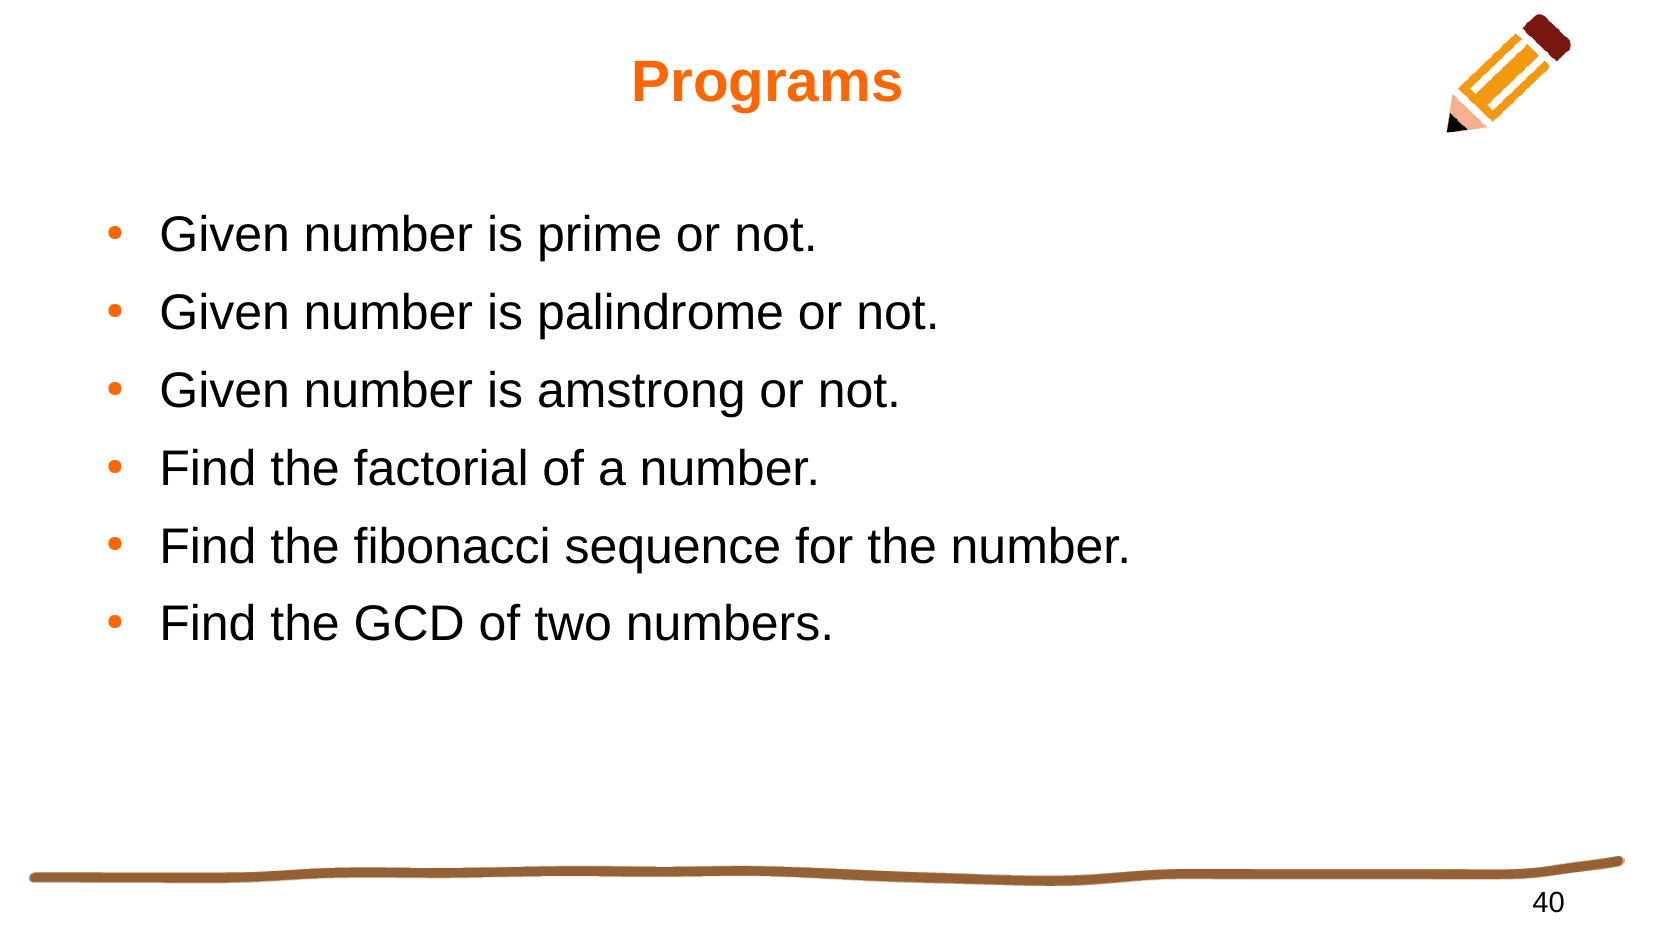

# Programs
Given number is prime or not.
Given number is palindrome or not.
Given number is amstrong or not.
Find the factorial of a number.
Find the fibonacci sequence for the number.
Find the GCD of two numbers.
40